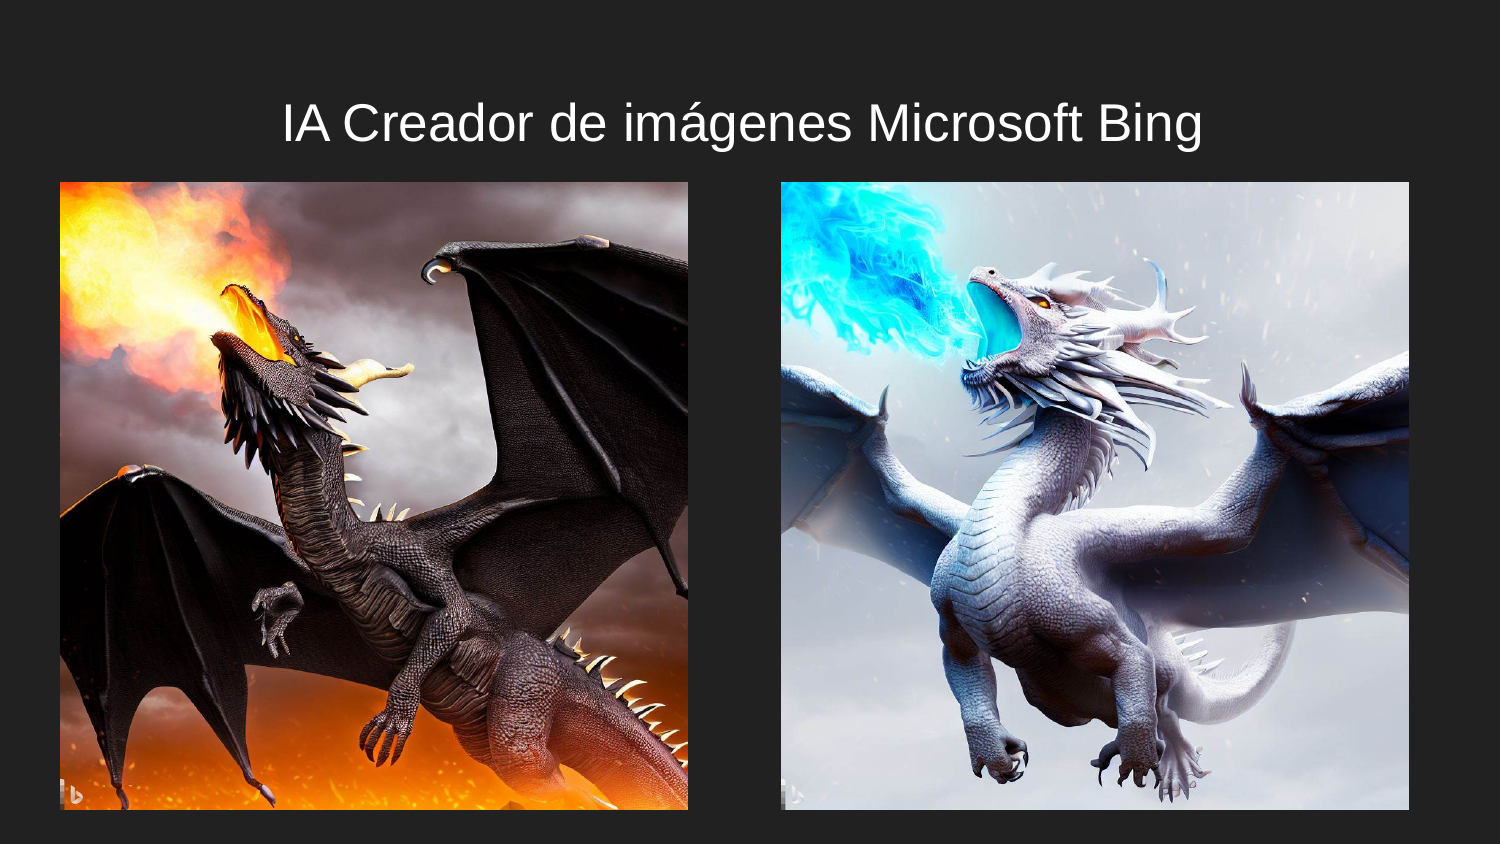

# IA Creador de imágenes Microsoft Bing